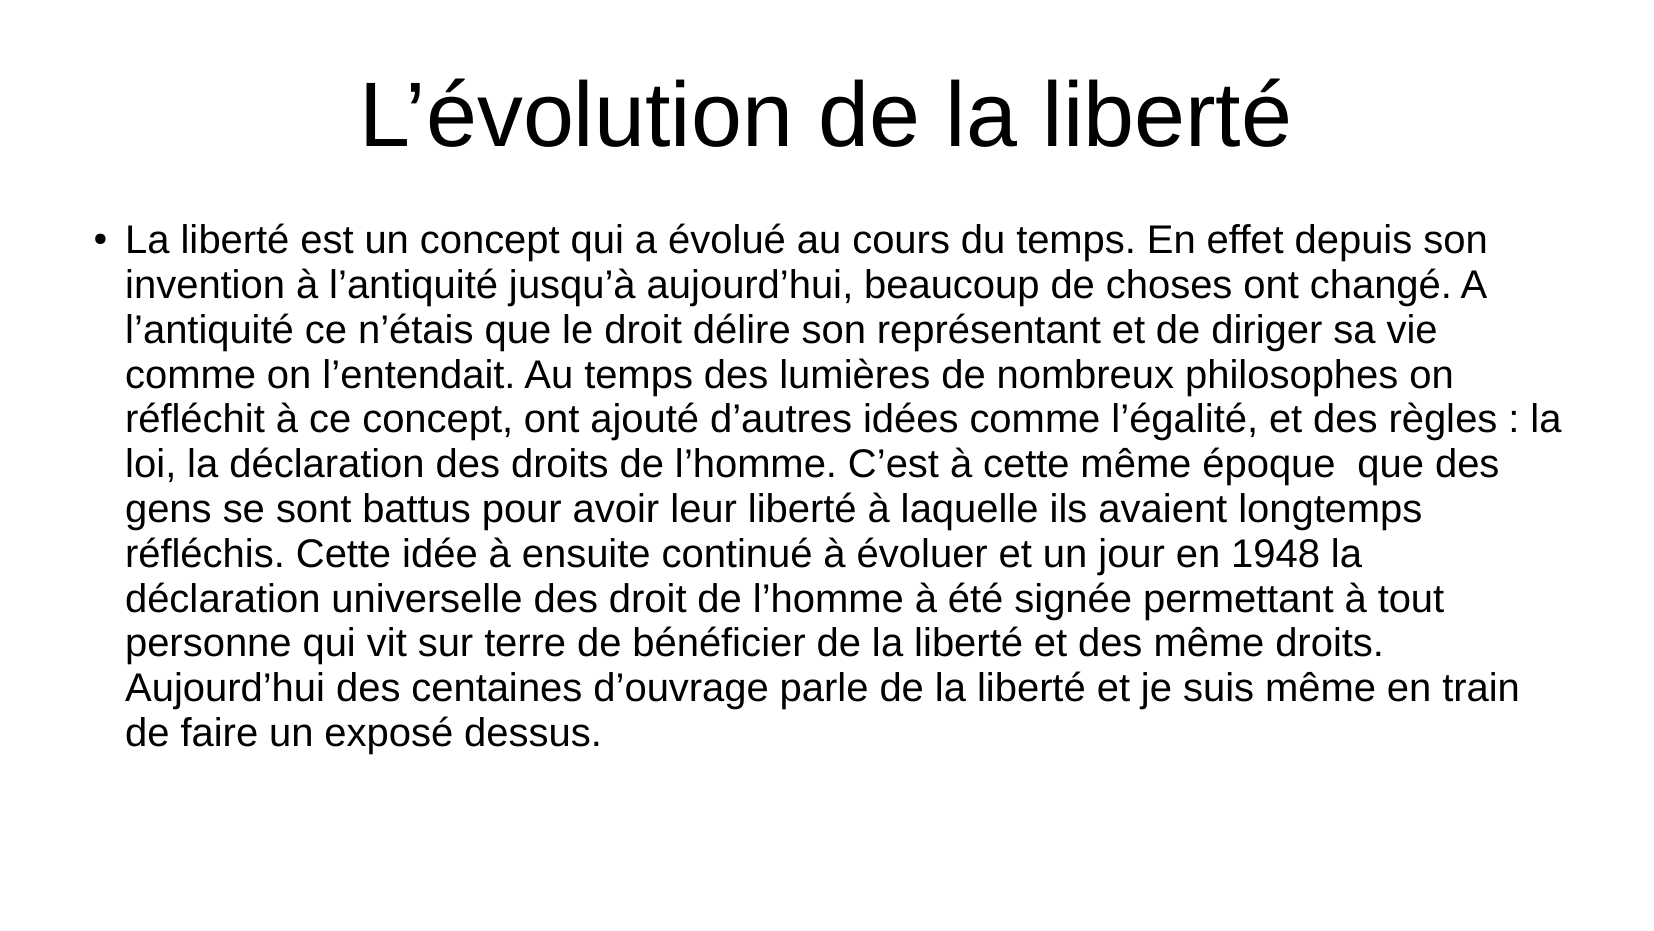

# L’évolution de la liberté
La liberté est un concept qui a évolué au cours du temps. En effet depuis son invention à l’antiquité jusqu’à aujourd’hui, beaucoup de choses ont changé. A l’antiquité ce n’étais que le droit délire son représentant et de diriger sa vie comme on l’entendait. Au temps des lumières de nombreux philosophes on réfléchit à ce concept, ont ajouté d’autres idées comme l’égalité, et des règles : la loi, la déclaration des droits de l’homme. C’est à cette même époque que des gens se sont battus pour avoir leur liberté à laquelle ils avaient longtemps réfléchis. Cette idée à ensuite continué à évoluer et un jour en 1948 la déclaration universelle des droit de l’homme à été signée permettant à tout personne qui vit sur terre de bénéficier de la liberté et des même droits. Aujourd’hui des centaines d’ouvrage parle de la liberté et je suis même en train de faire un exposé dessus.